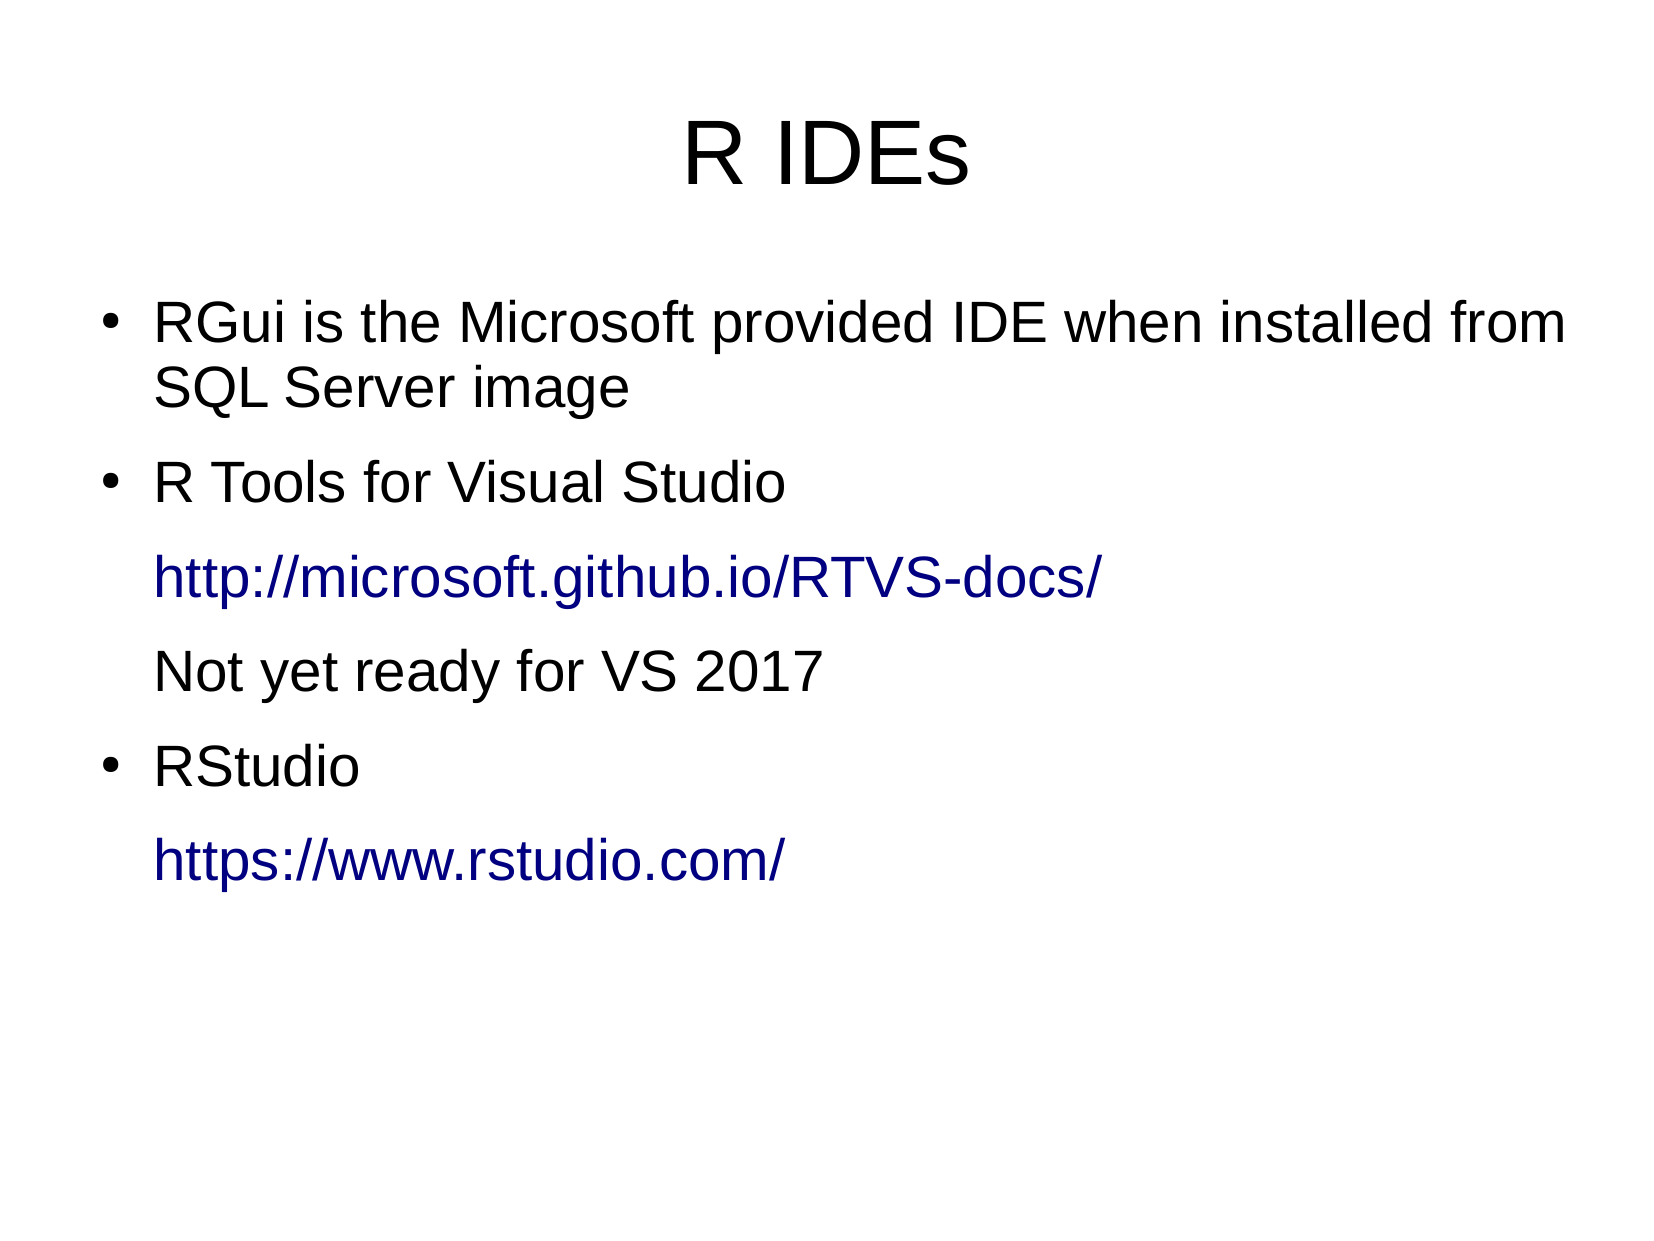

# R IDEs
RGui is the Microsoft provided IDE when installed from SQL Server image
R Tools for Visual Studio
http://microsoft.github.io/RTVS-docs/
Not yet ready for VS 2017
RStudio
https://www.rstudio.com/